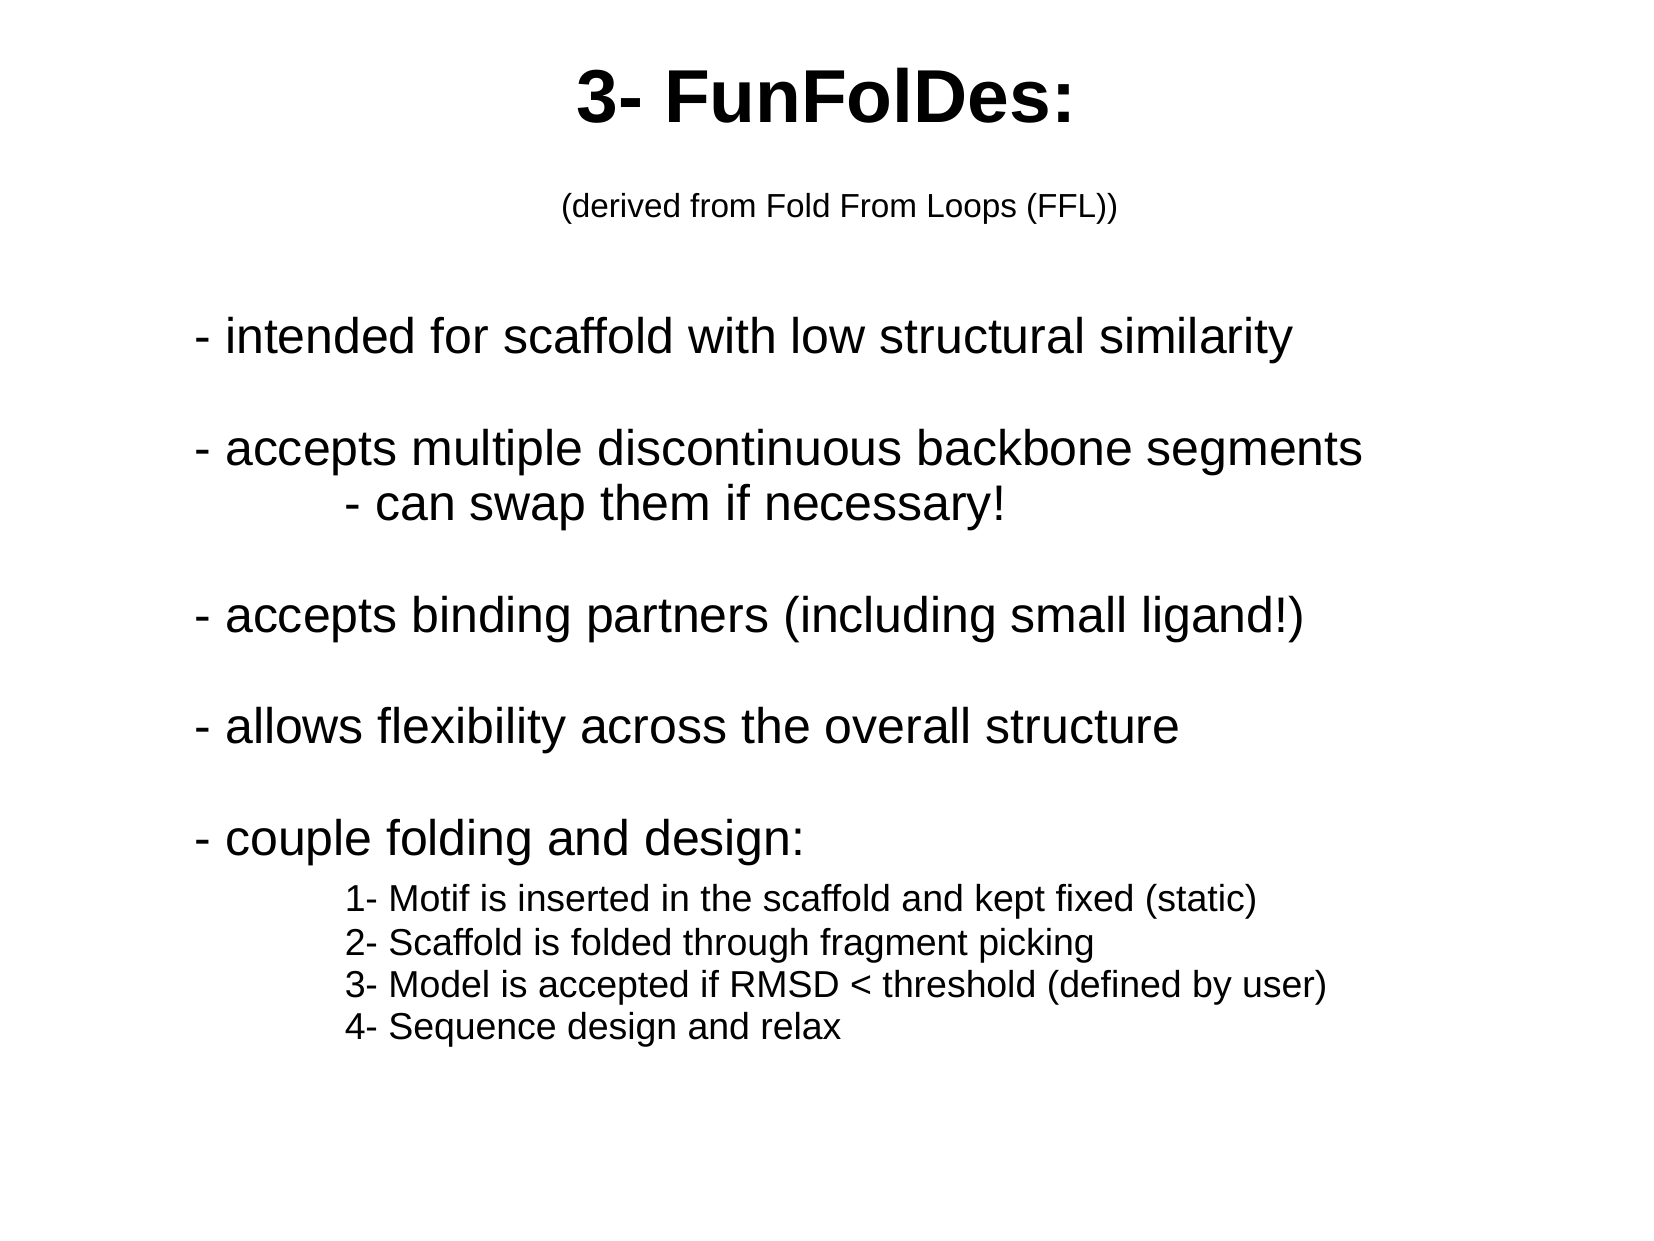

3- FunFolDes:
(derived from Fold From Loops (FFL))
- intended for scaffold with low structural similarity
- accepts multiple discontinuous backbone segments
		- can swap them if necessary!
- accepts binding partners (including small ligand!)
- allows flexibility across the overall structure
- couple folding and design:
		1- Motif is inserted in the scaffold and kept fixed (static)
		2- Scaffold is folded through fragment picking
		3- Model is accepted if RMSD < threshold (defined by user)
		4- Sequence design and relax